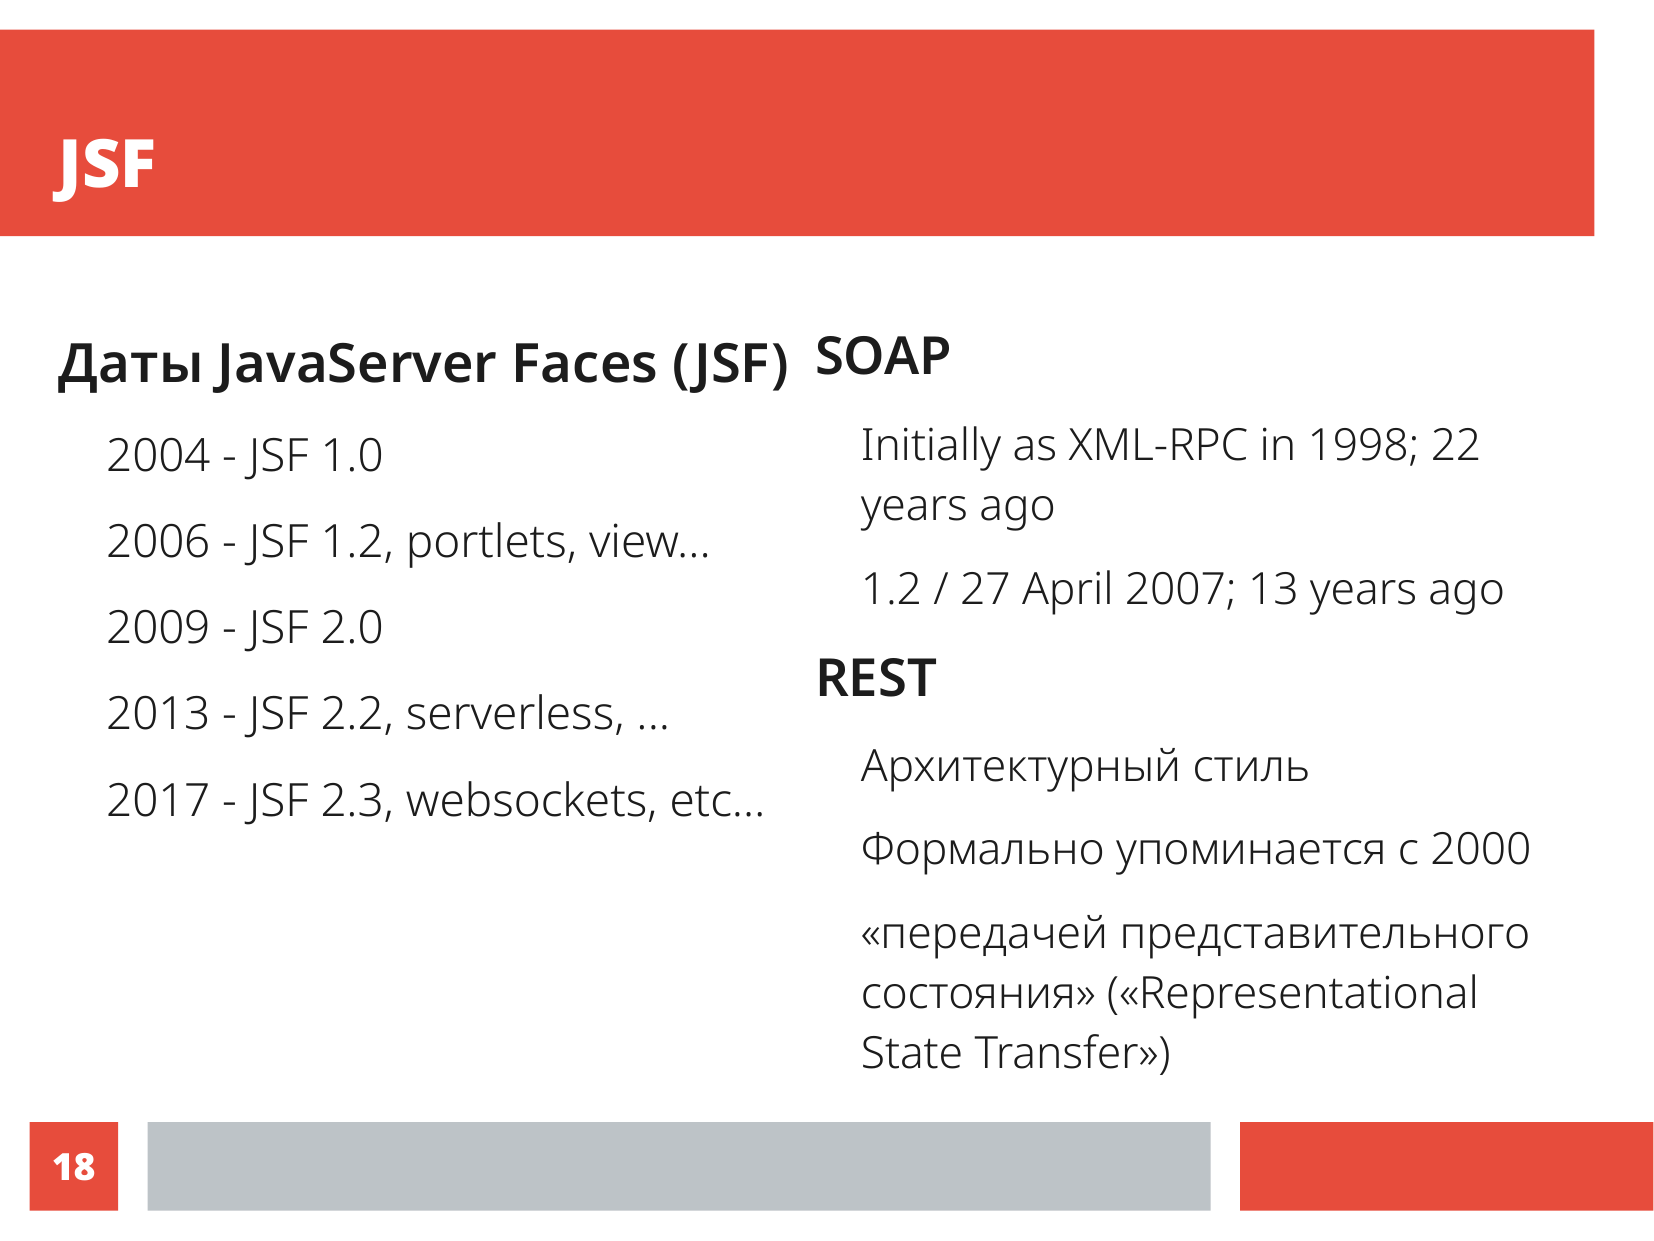

# JSF
SOAP
Initially as XML-RPC in 1998; 22 years ago
1.2 / 27 April 2007; 13 years ago
REST
Архитектурный стиль
Формально упоминается с 2000
«передачей представительного состояния» («Representational State Transfer»)
Даты JavaServer Faces (JSF)
2004 - JSF 1.0
2006 - JSF 1.2, portlets, view...
2009 - JSF 2.0
2013 - JSF 2.2, serverless, ...
2017 - JSF 2.3, websockets, etc…
18